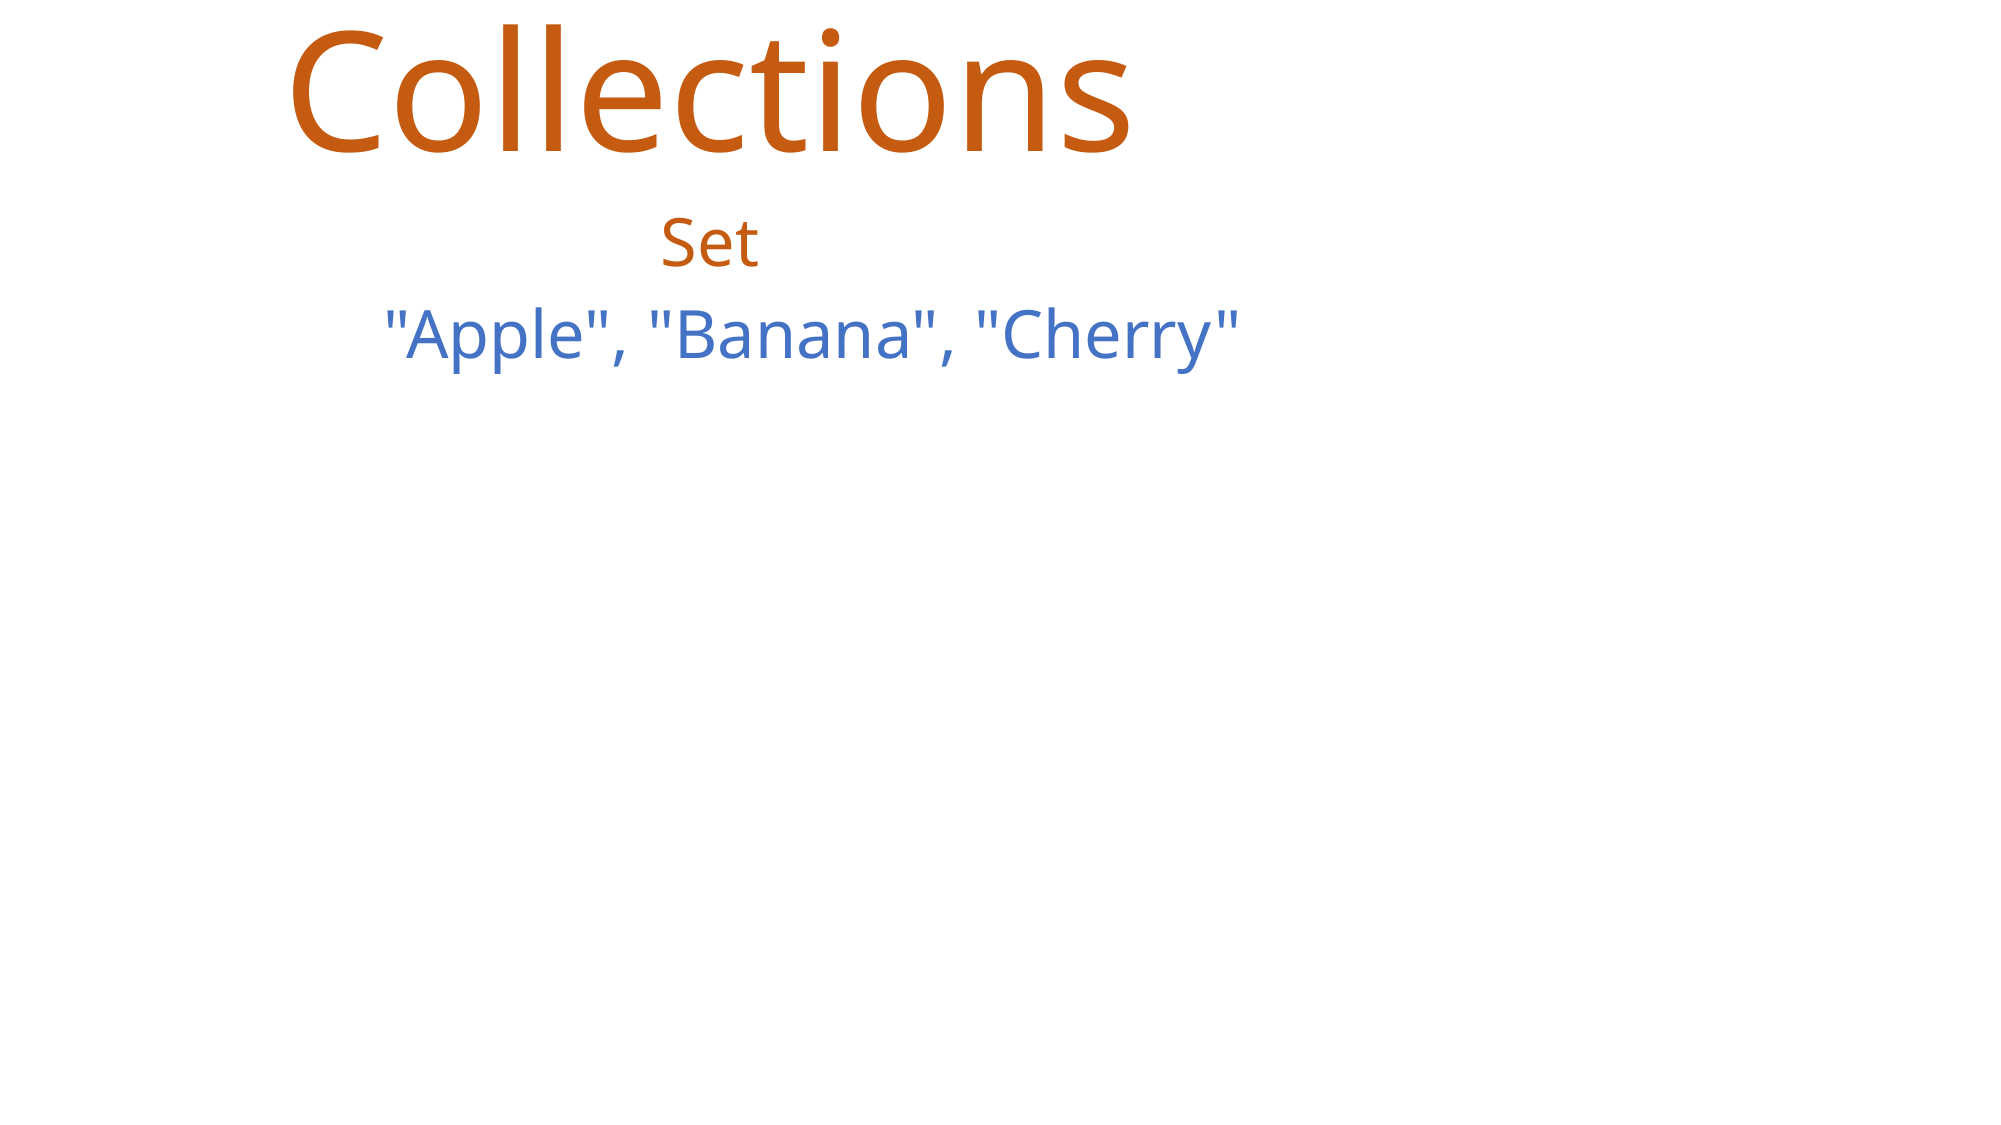

# Collections
Set
fruit = {"Apple", "Banana", "Cherry"}
for item in fruit:
 print(item)